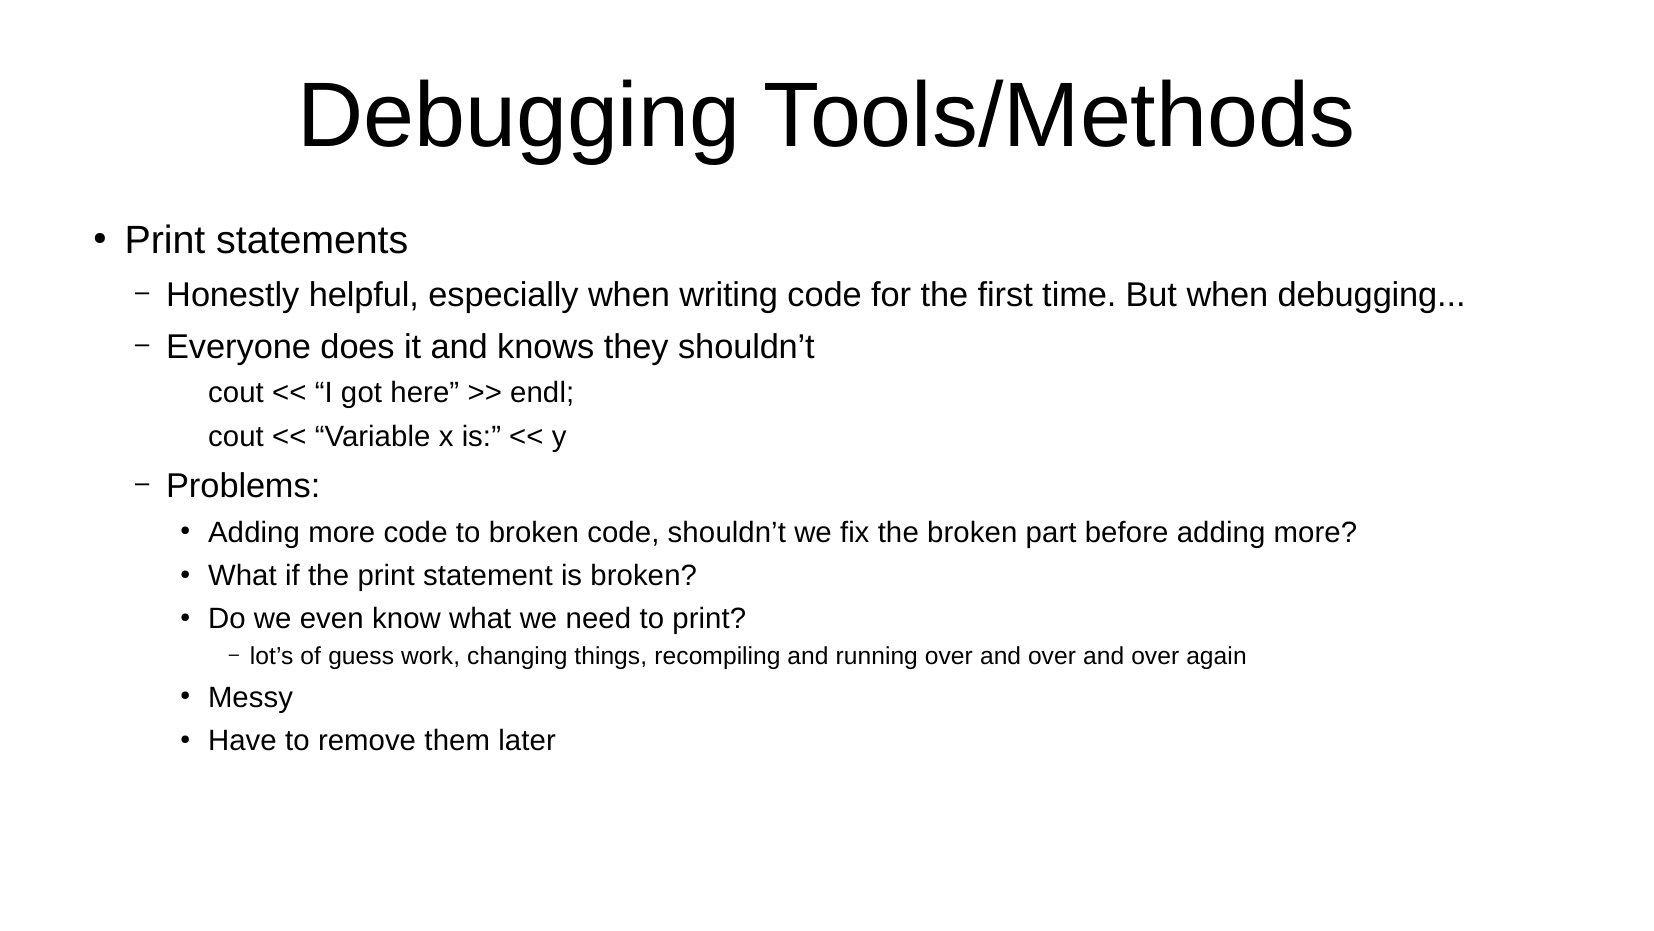

# Debugging Tools/Methods
Print statements
Honestly helpful, especially when writing code for the first time. But when debugging...
Everyone does it and knows they shouldn’t
cout << “I got here” >> endl;
cout << “Variable x is:” << y
Problems:
Adding more code to broken code, shouldn’t we fix the broken part before adding more?
What if the print statement is broken?
Do we even know what we need to print?
lot’s of guess work, changing things, recompiling and running over and over and over again
Messy
Have to remove them later